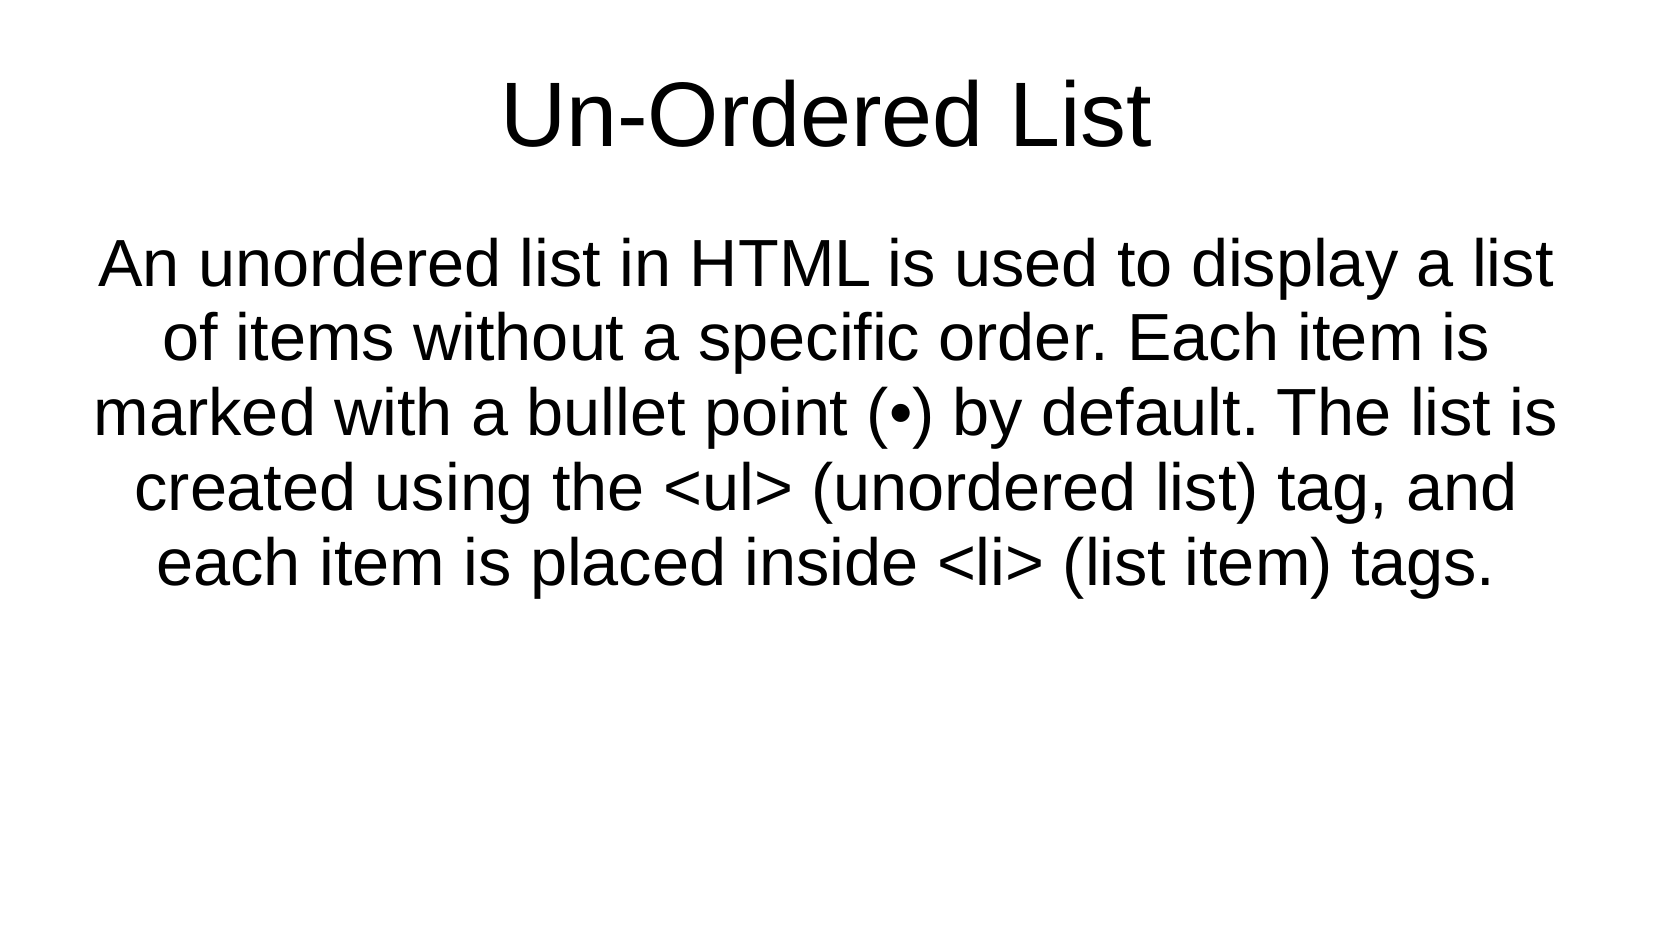

# Un-Ordered List
An unordered list in HTML is used to display a list of items without a specific order. Each item is marked with a bullet point (•) by default. The list is created using the <ul> (unordered list) tag, and each item is placed inside <li> (list item) tags.